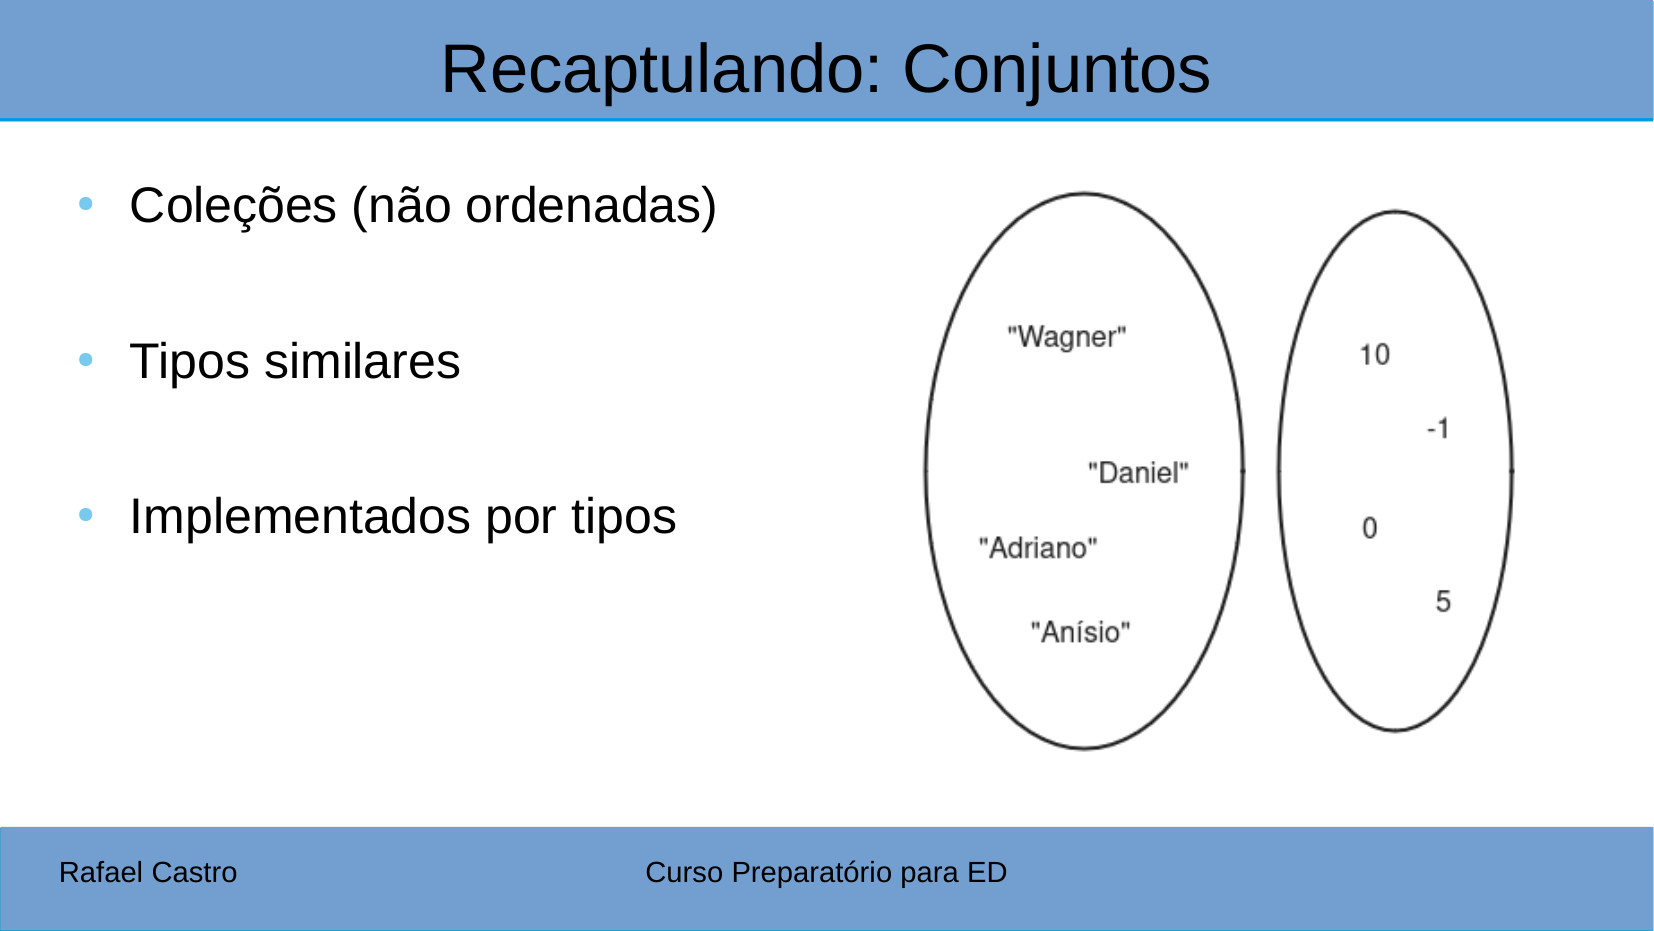

# Recaptulando: Conjuntos
Coleções (não ordenadas)
Tipos similares
Implementados por tipos
Curso Preparatório para ED